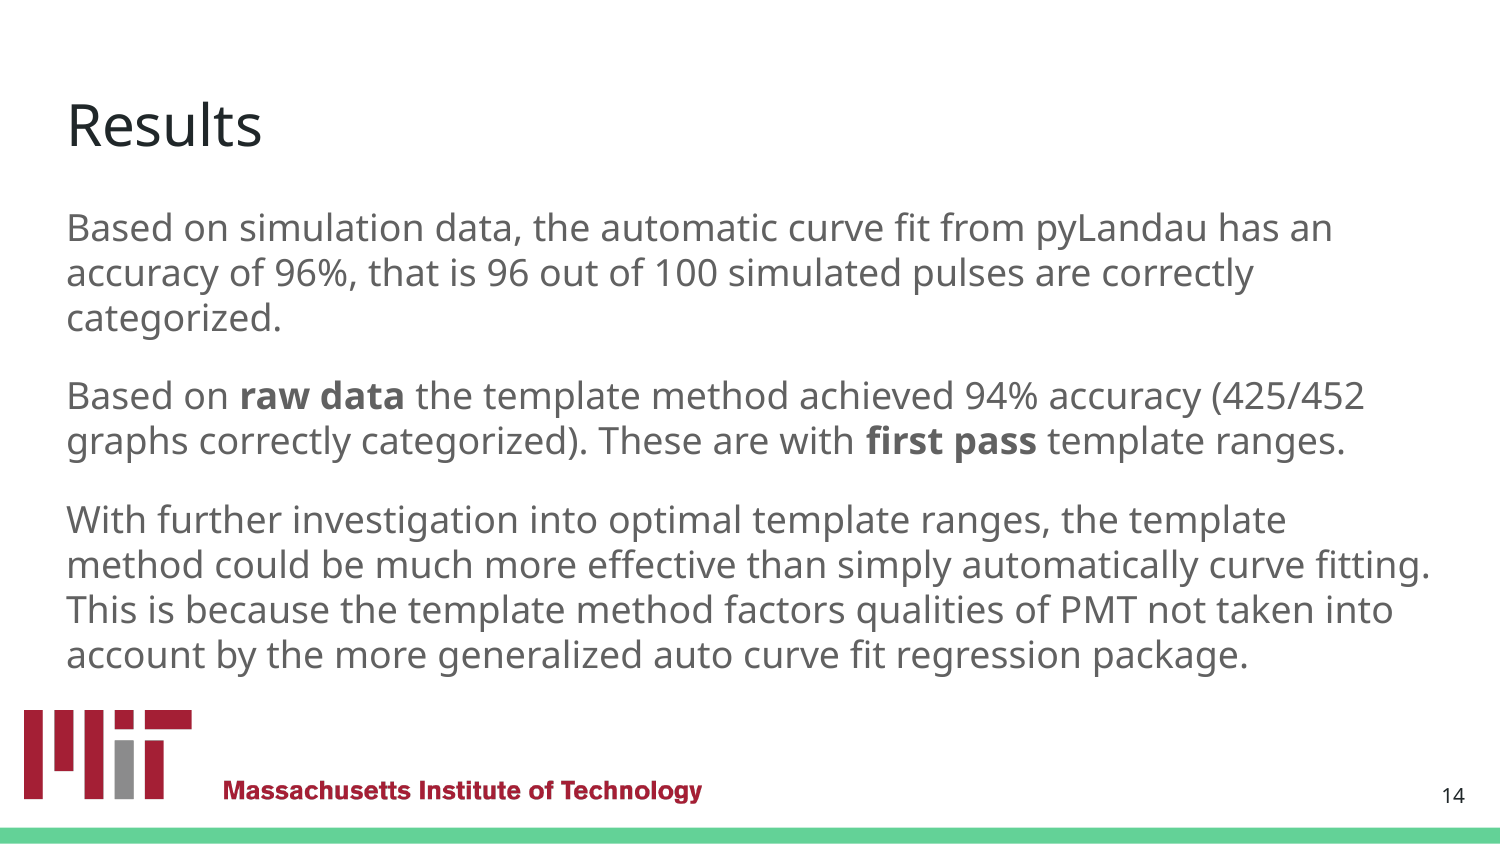

# Results
Based on simulation data, the automatic curve fit from pyLandau has an accuracy of 96%, that is 96 out of 100 simulated pulses are correctly categorized.
Based on raw data the template method achieved 94% accuracy (425/452 graphs correctly categorized). These are with first pass template ranges.
With further investigation into optimal template ranges, the template method could be much more effective than simply automatically curve fitting. This is because the template method factors qualities of PMT not taken into account by the more generalized auto curve fit regression package.